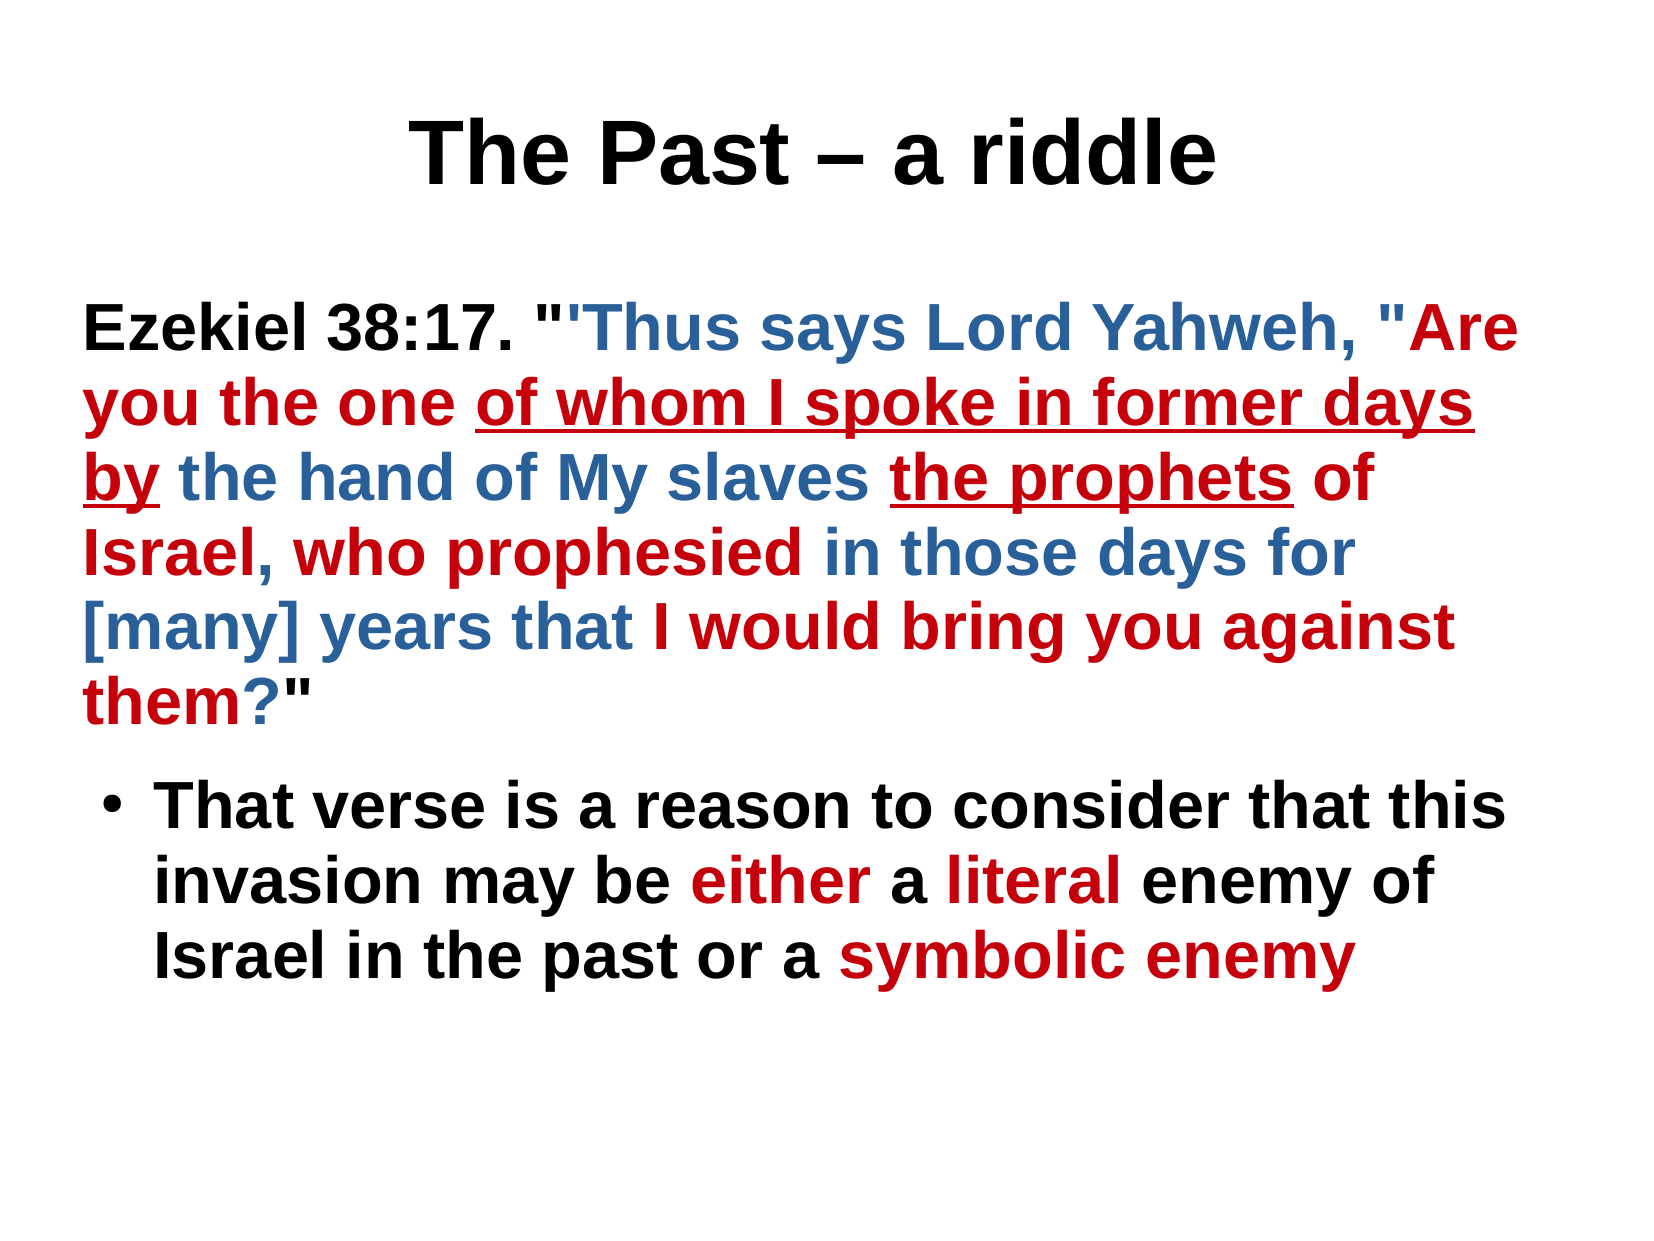

# The Past – a riddle
Ezekiel 38:17. "'Thus says Lord Yahweh, "Are you the one of whom I spoke in former days by the hand of My slaves the prophets of Israel, who prophesied in those days for [many] years that I would bring you against them?"
That verse is a reason to consider that this invasion may be either a literal enemy of Israel in the past or a symbolic enemy